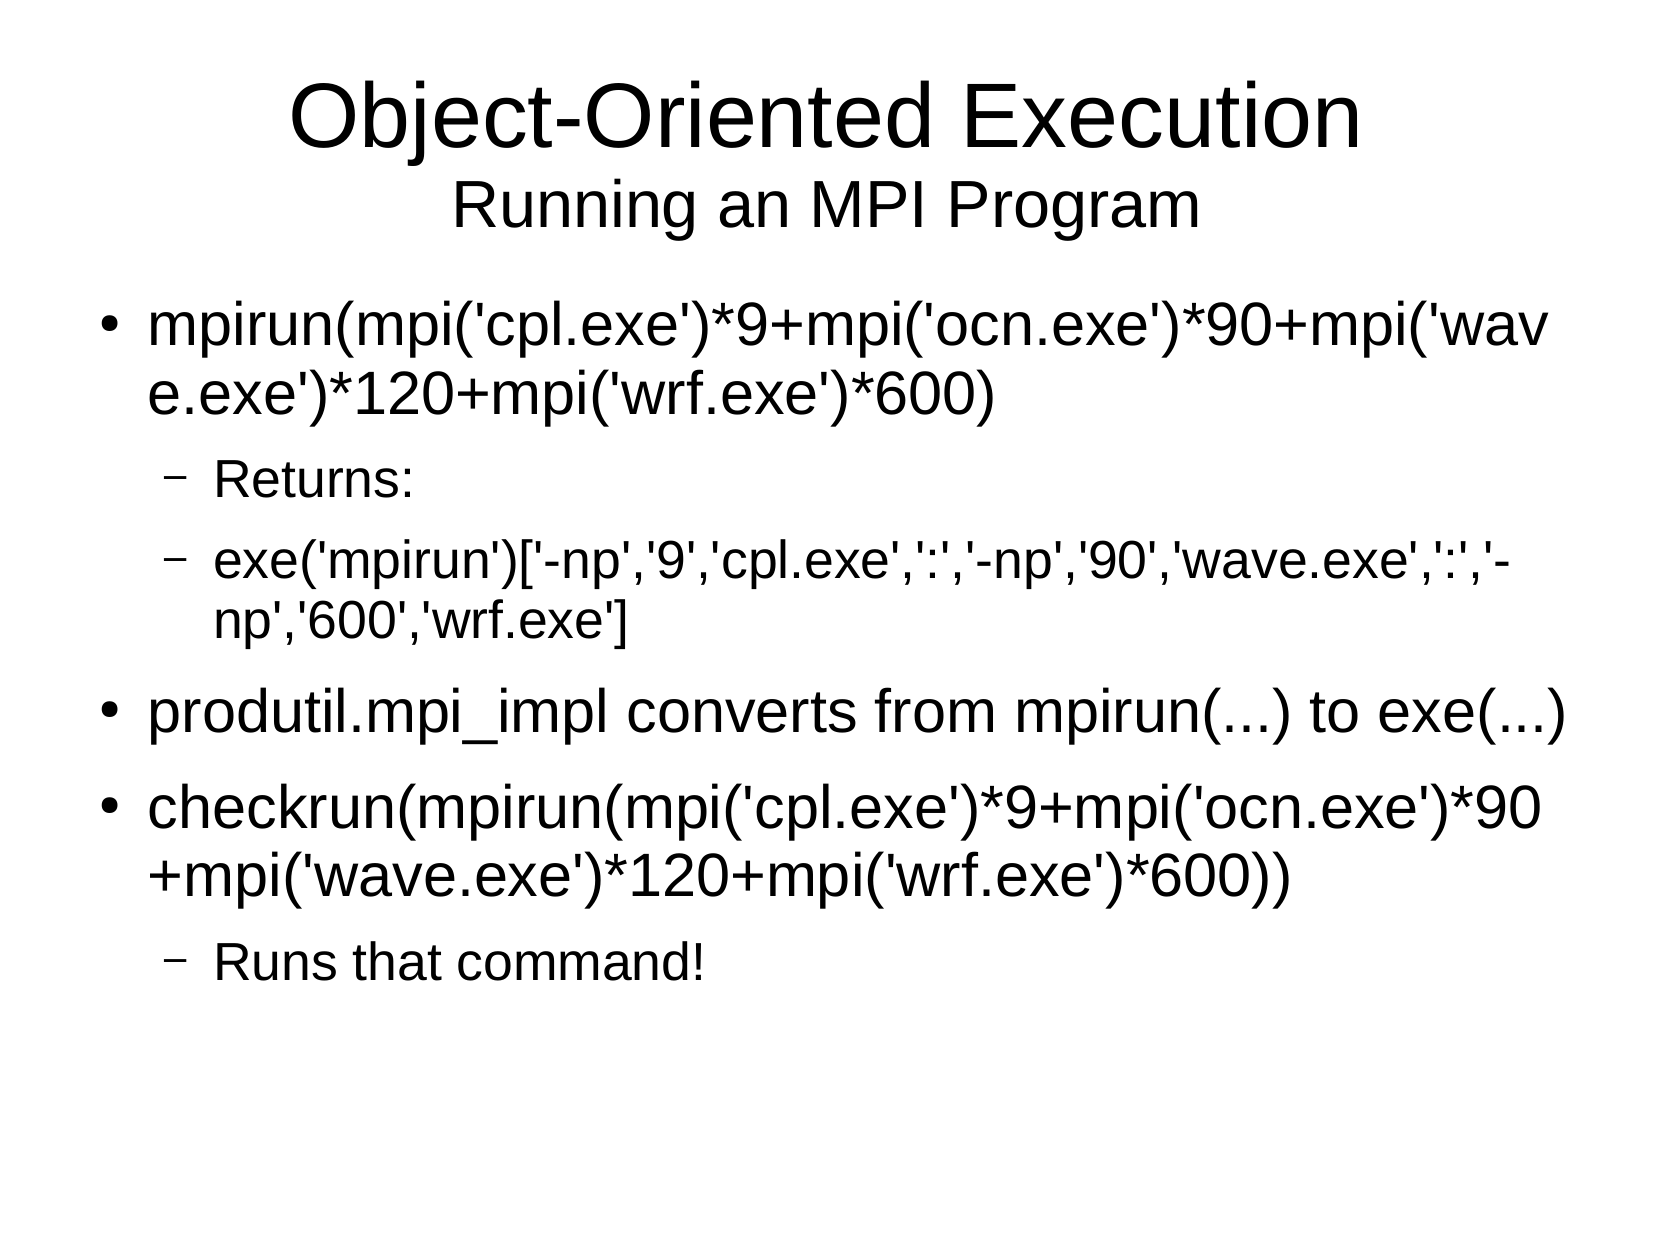

# Object-Oriented Execution Running an MPI Program
mpirun(mpi('cpl.exe')*9+mpi('ocn.exe')*90+mpi('wave.exe')*120+mpi('wrf.exe')*600)
Returns:
exe('mpirun')['-np','9','cpl.exe',':','-np','90','wave.exe',':','-np','600','wrf.exe']
produtil.mpi_impl converts from mpirun(...) to exe(...)
checkrun(mpirun(mpi('cpl.exe')*9+mpi('ocn.exe')*90+mpi('wave.exe')*120+mpi('wrf.exe')*600))
Runs that command!